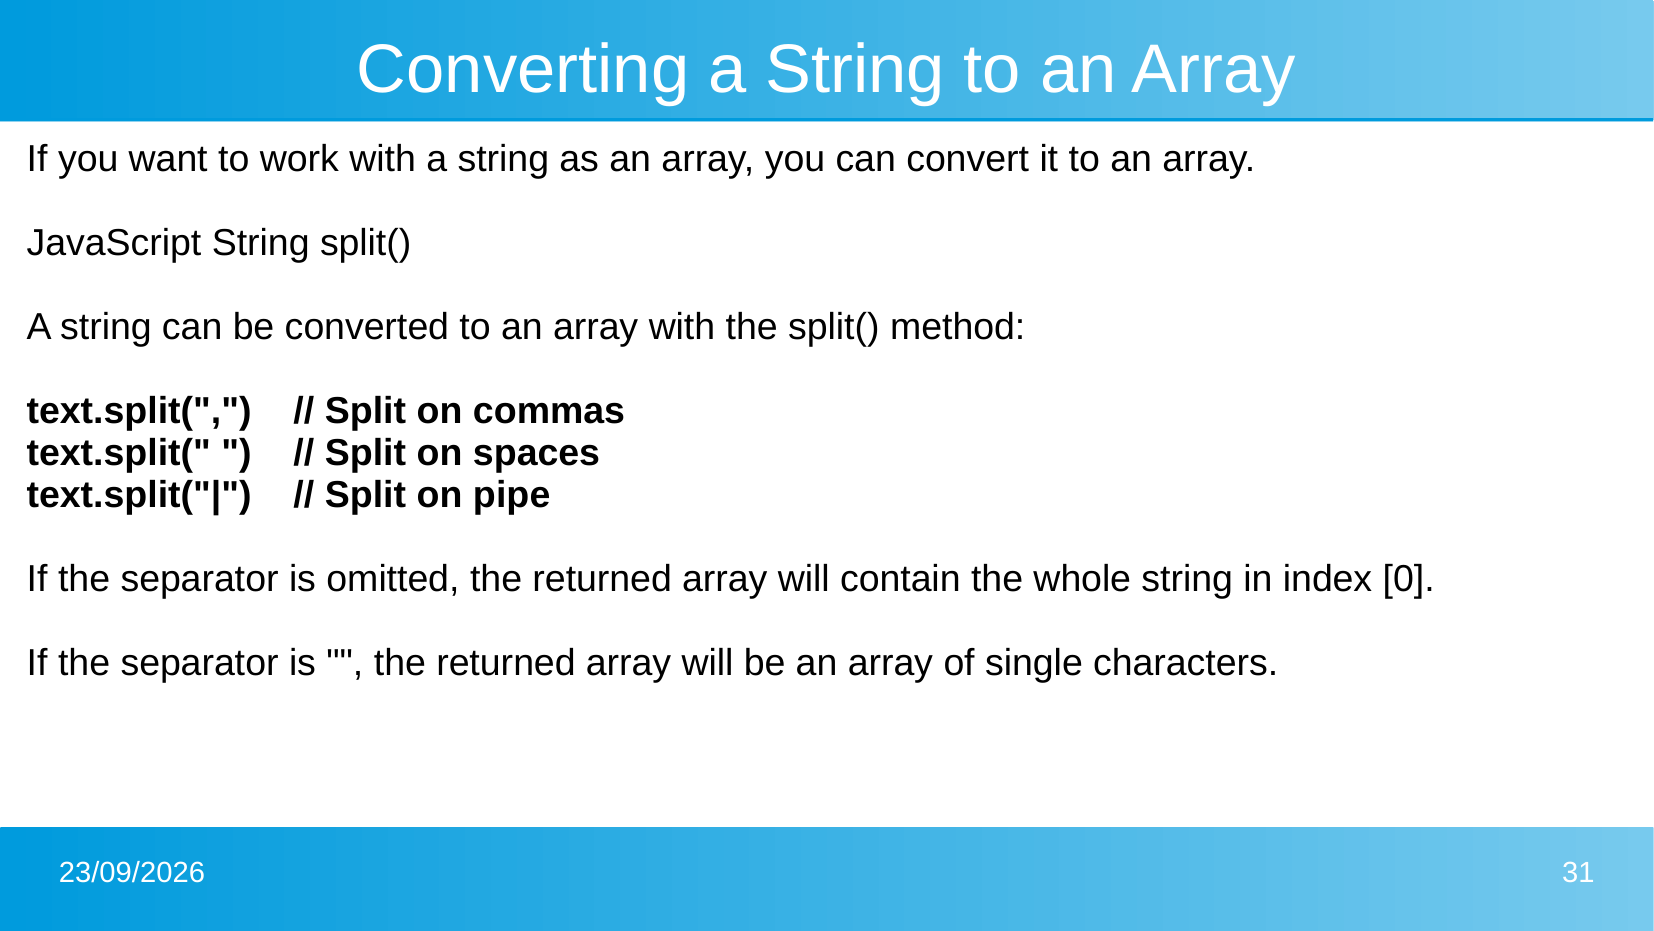

# Converting a String to an Array
If you want to work with a string as an array, you can convert it to an array.
JavaScript String split()
A string can be converted to an array with the split() method:
text.split(",") // Split on commas
text.split(" ") // Split on spaces
text.split("|") // Split on pipe
If the separator is omitted, the returned array will contain the whole string in index [0].
If the separator is "", the returned array will be an array of single characters.
31